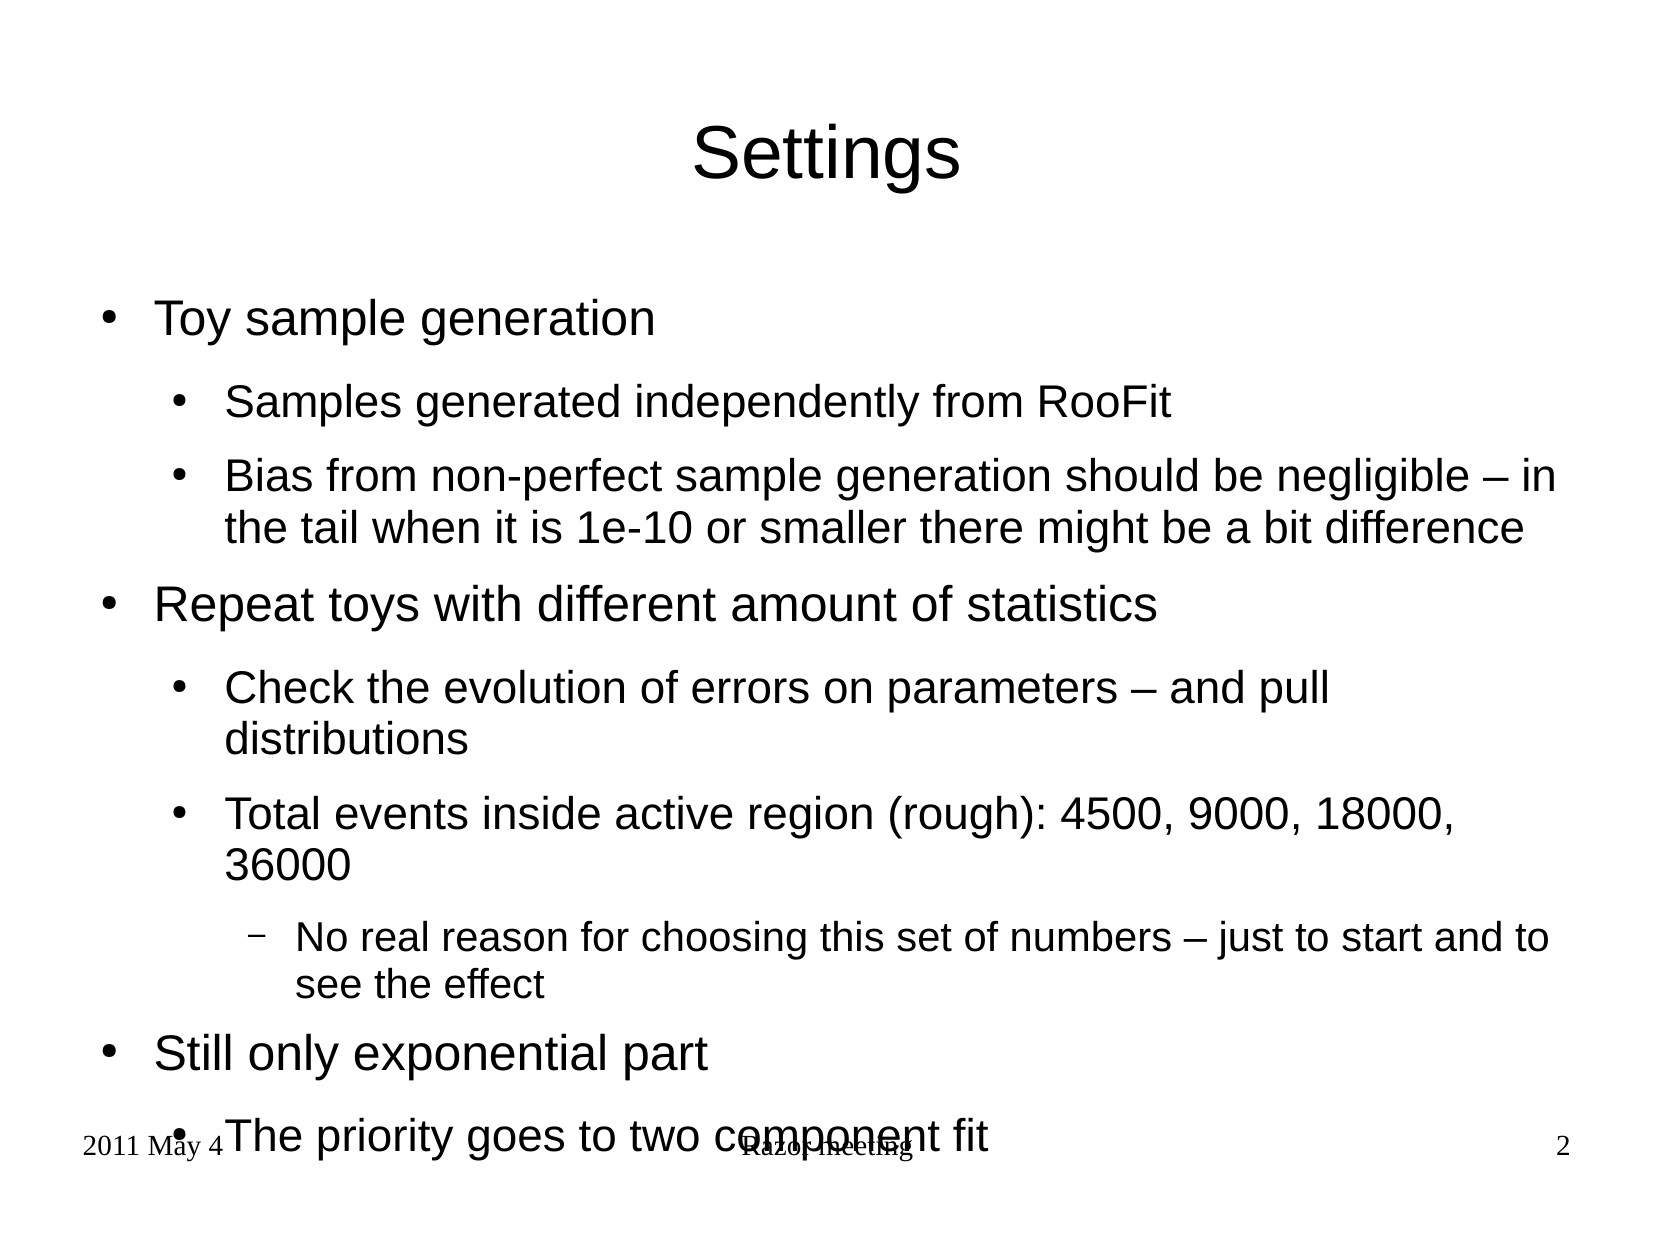

# Settings
Toy sample generation
Samples generated independently from RooFit
Bias from non-perfect sample generation should be negligible – in the tail when it is 1e-10 or smaller there might be a bit difference
Repeat toys with different amount of statistics
Check the evolution of errors on parameters – and pull distributions
Total events inside active region (rough): 4500, 9000, 18000, 36000
No real reason for choosing this set of numbers – just to start and to see the effect
Still only exponential part
The priority goes to two component fit
2011 May 4
Razor meeting
2